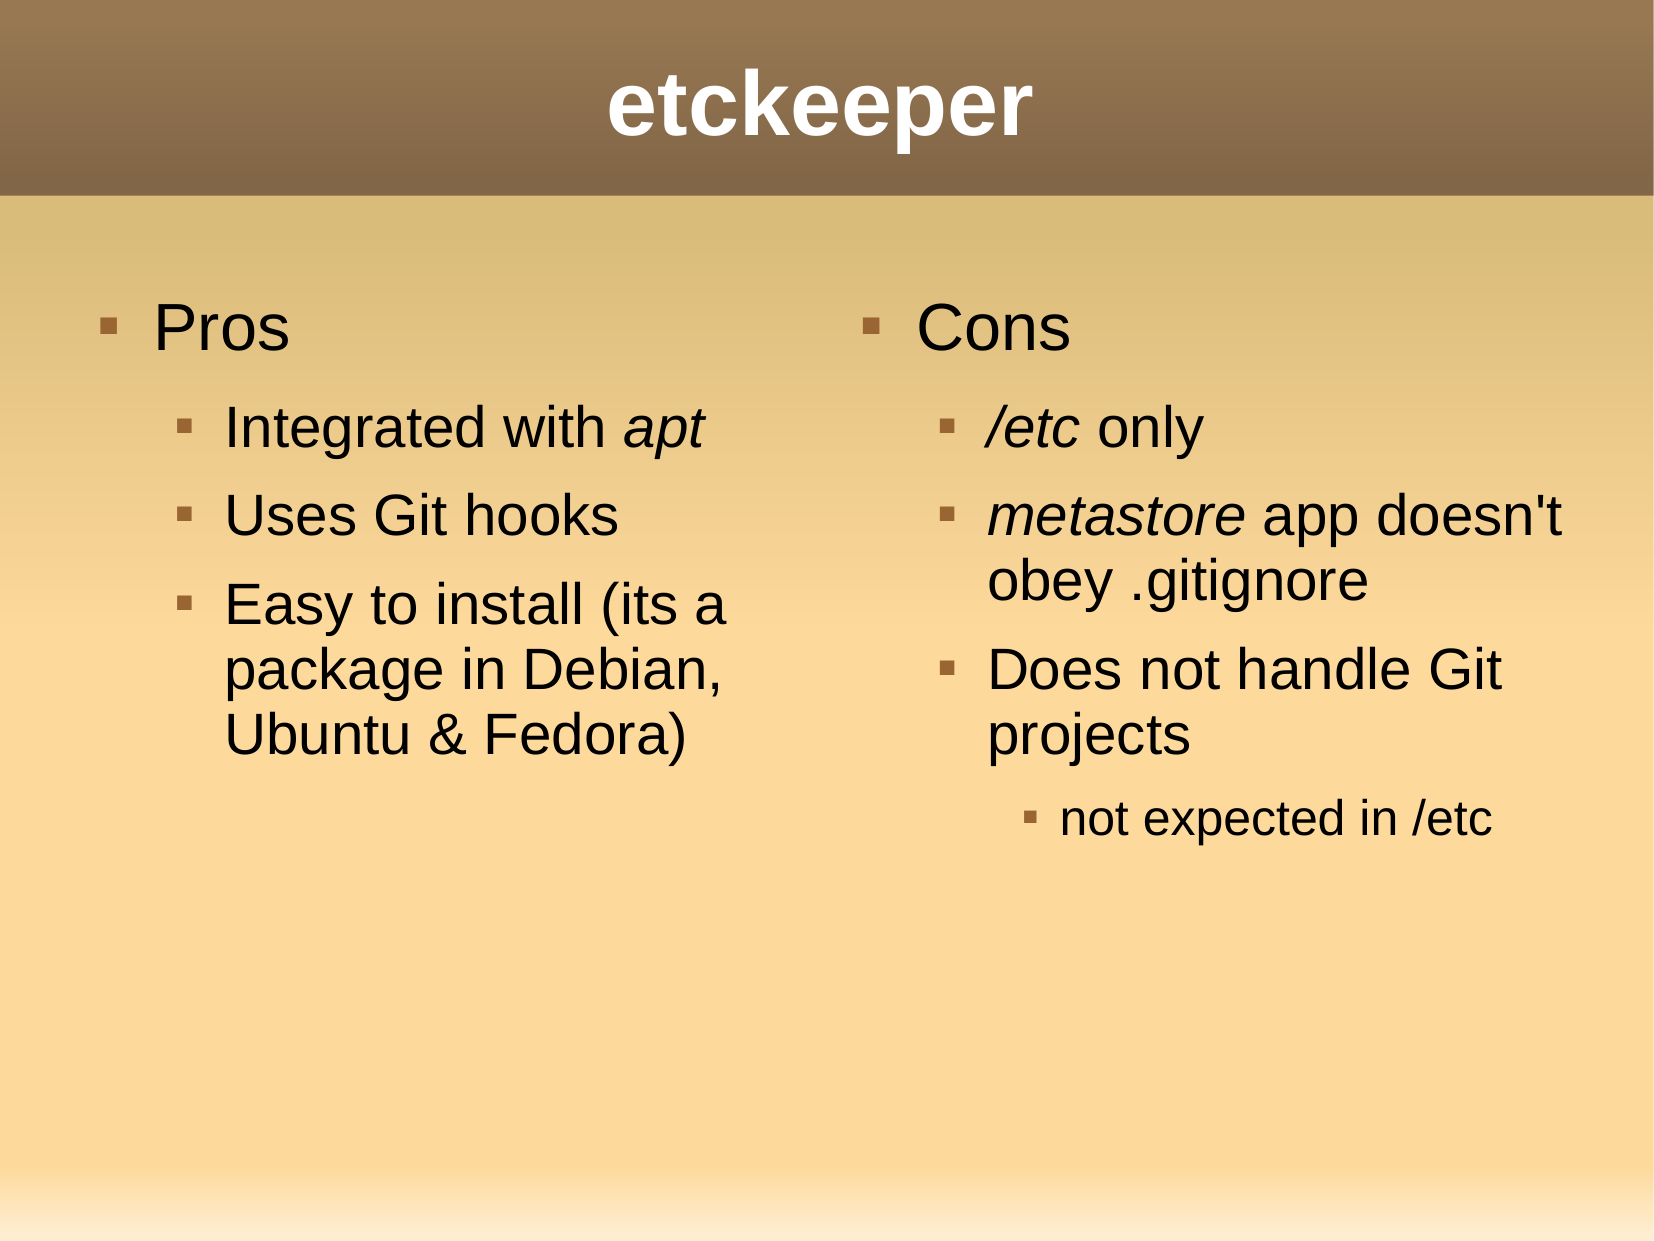

# etckeeper
Pros
Integrated with apt
Uses Git hooks
Easy to install (its a package in Debian, Ubuntu & Fedora)
Cons
/etc only
metastore app doesn't obey .gitignore
Does not handle Git projects
not expected in /etc